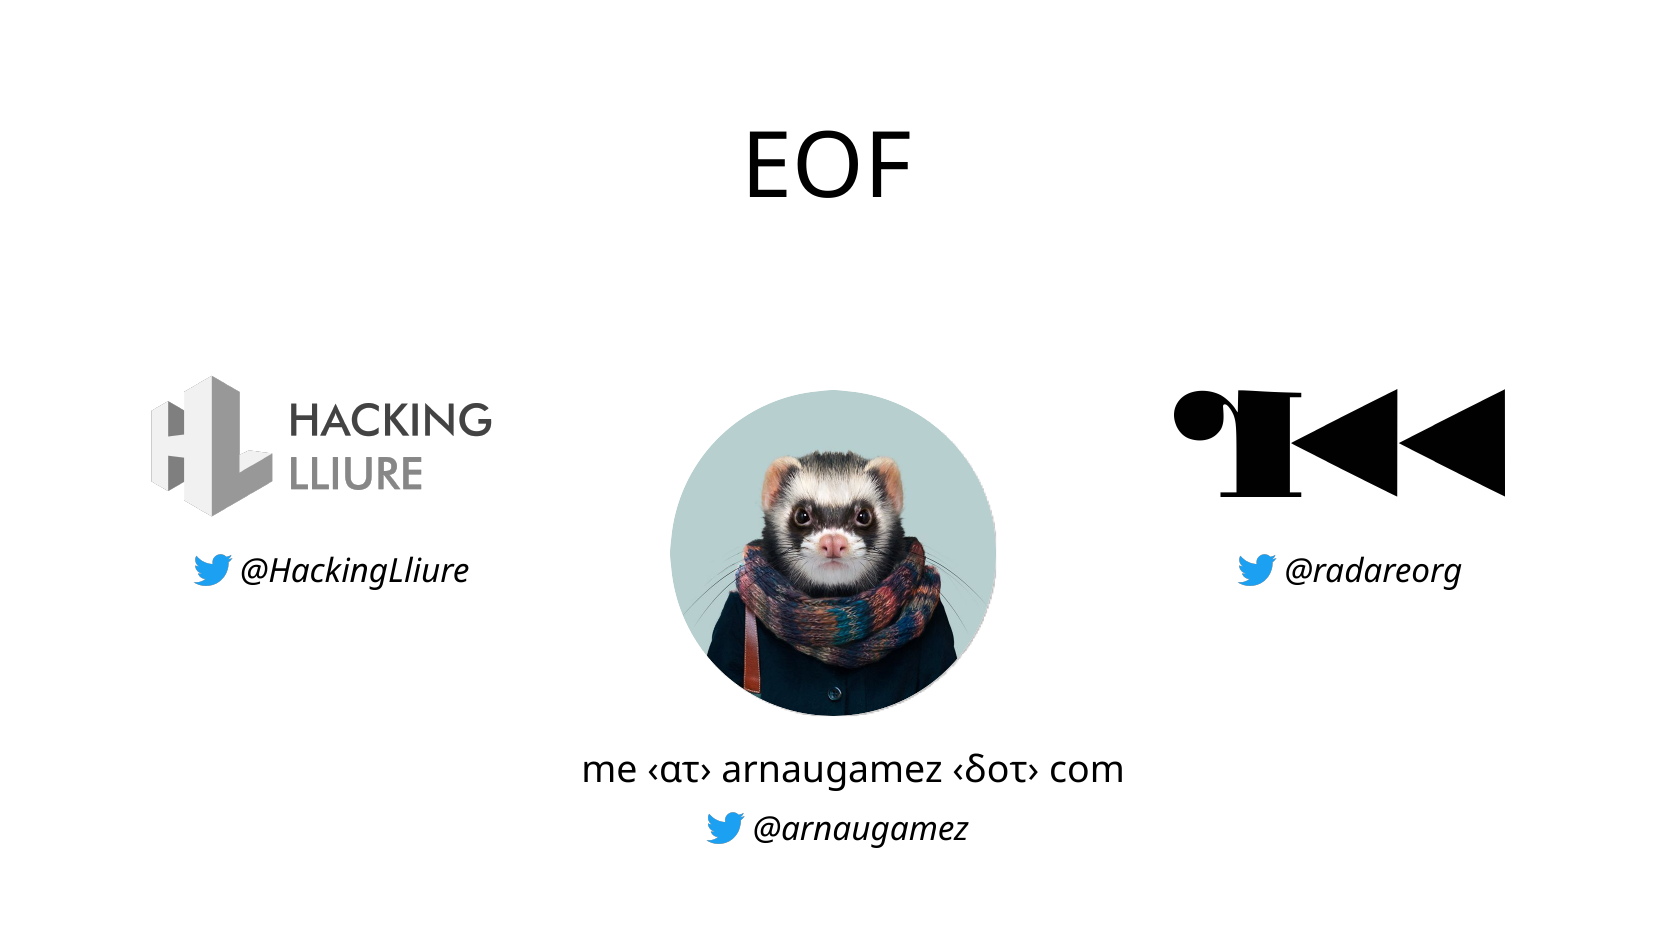

# EOF
@HackingLliure
@radareorg
me ‹ατ› arnaugamez ‹δοτ› com
@arnaugamez